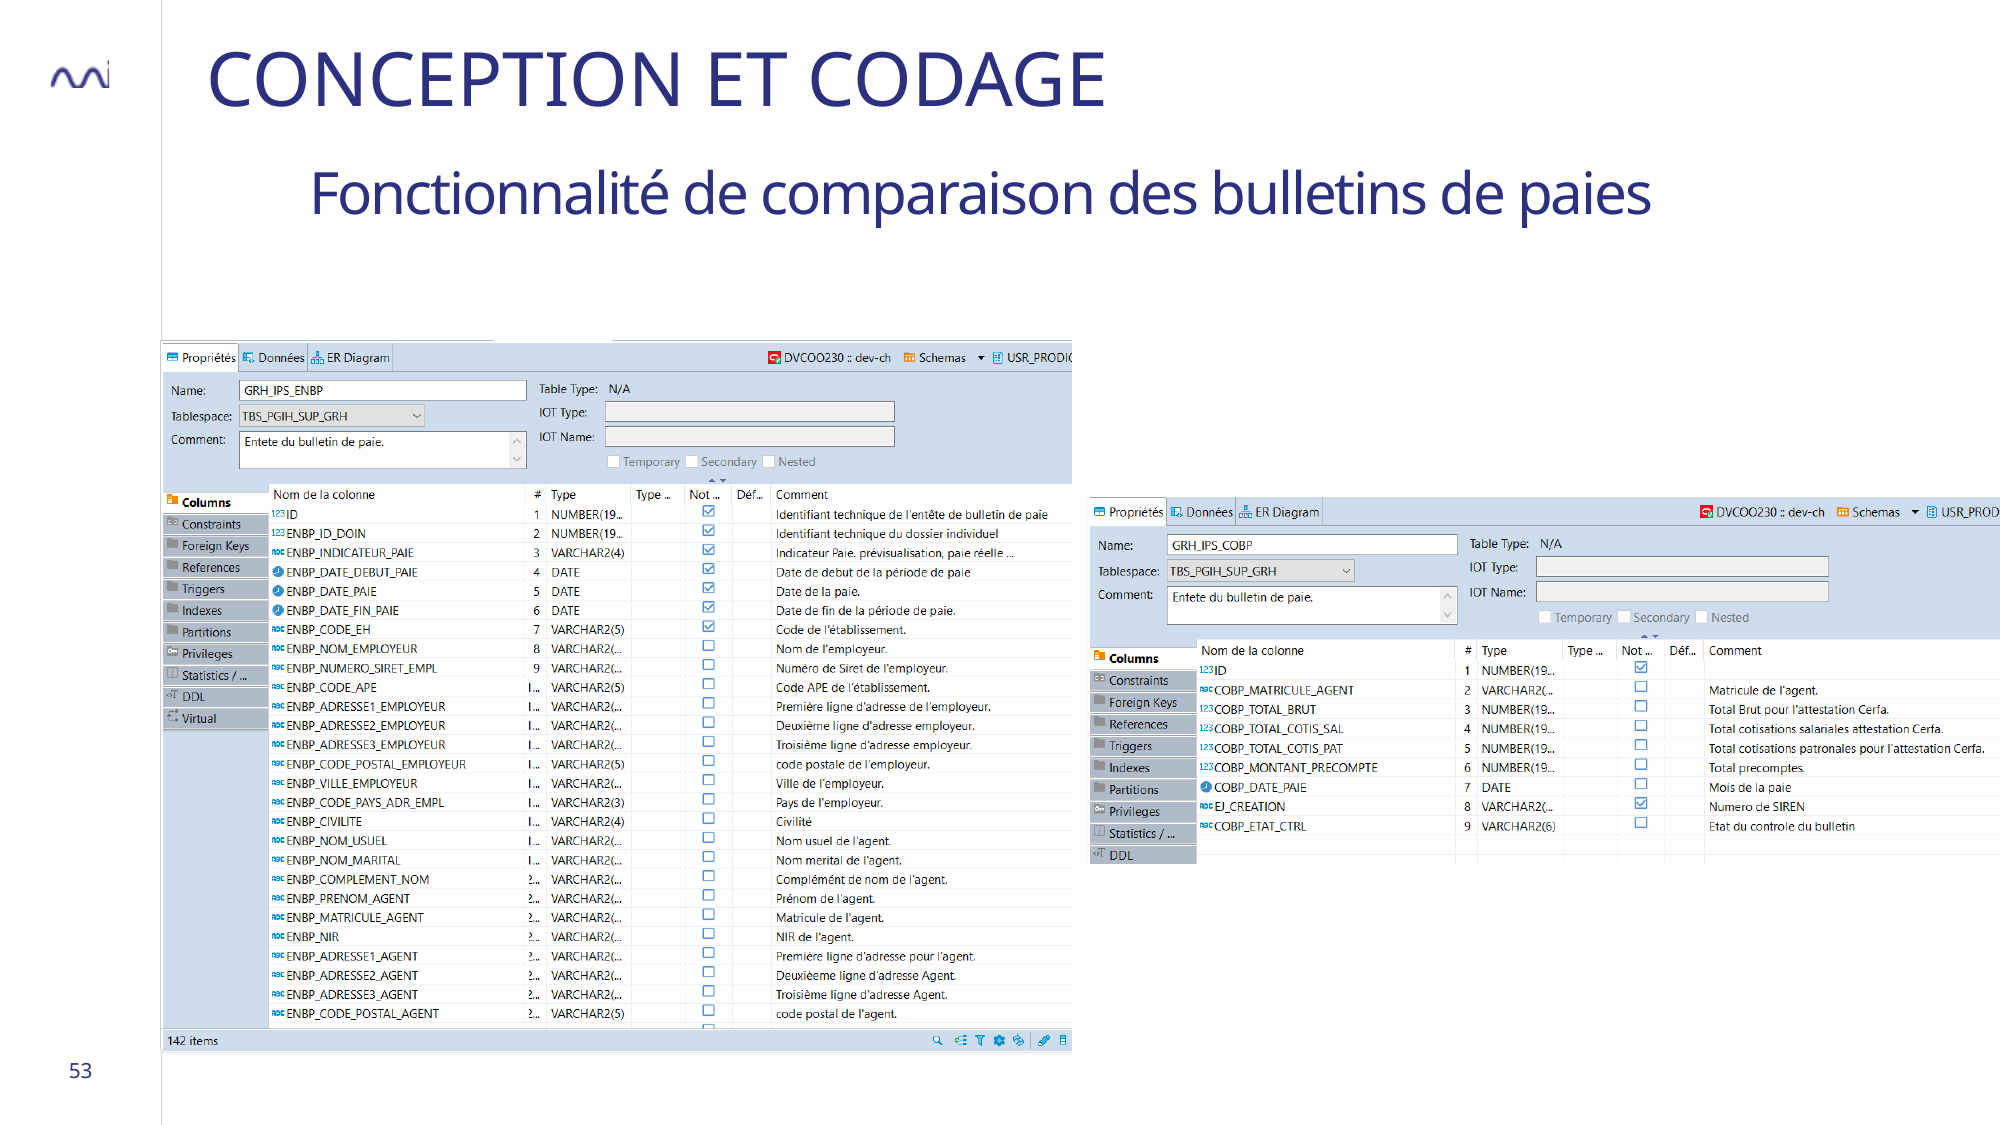

CONCEPTION ET CODAGE
Fonctionnalité de comparaison des bulletins de paies
31